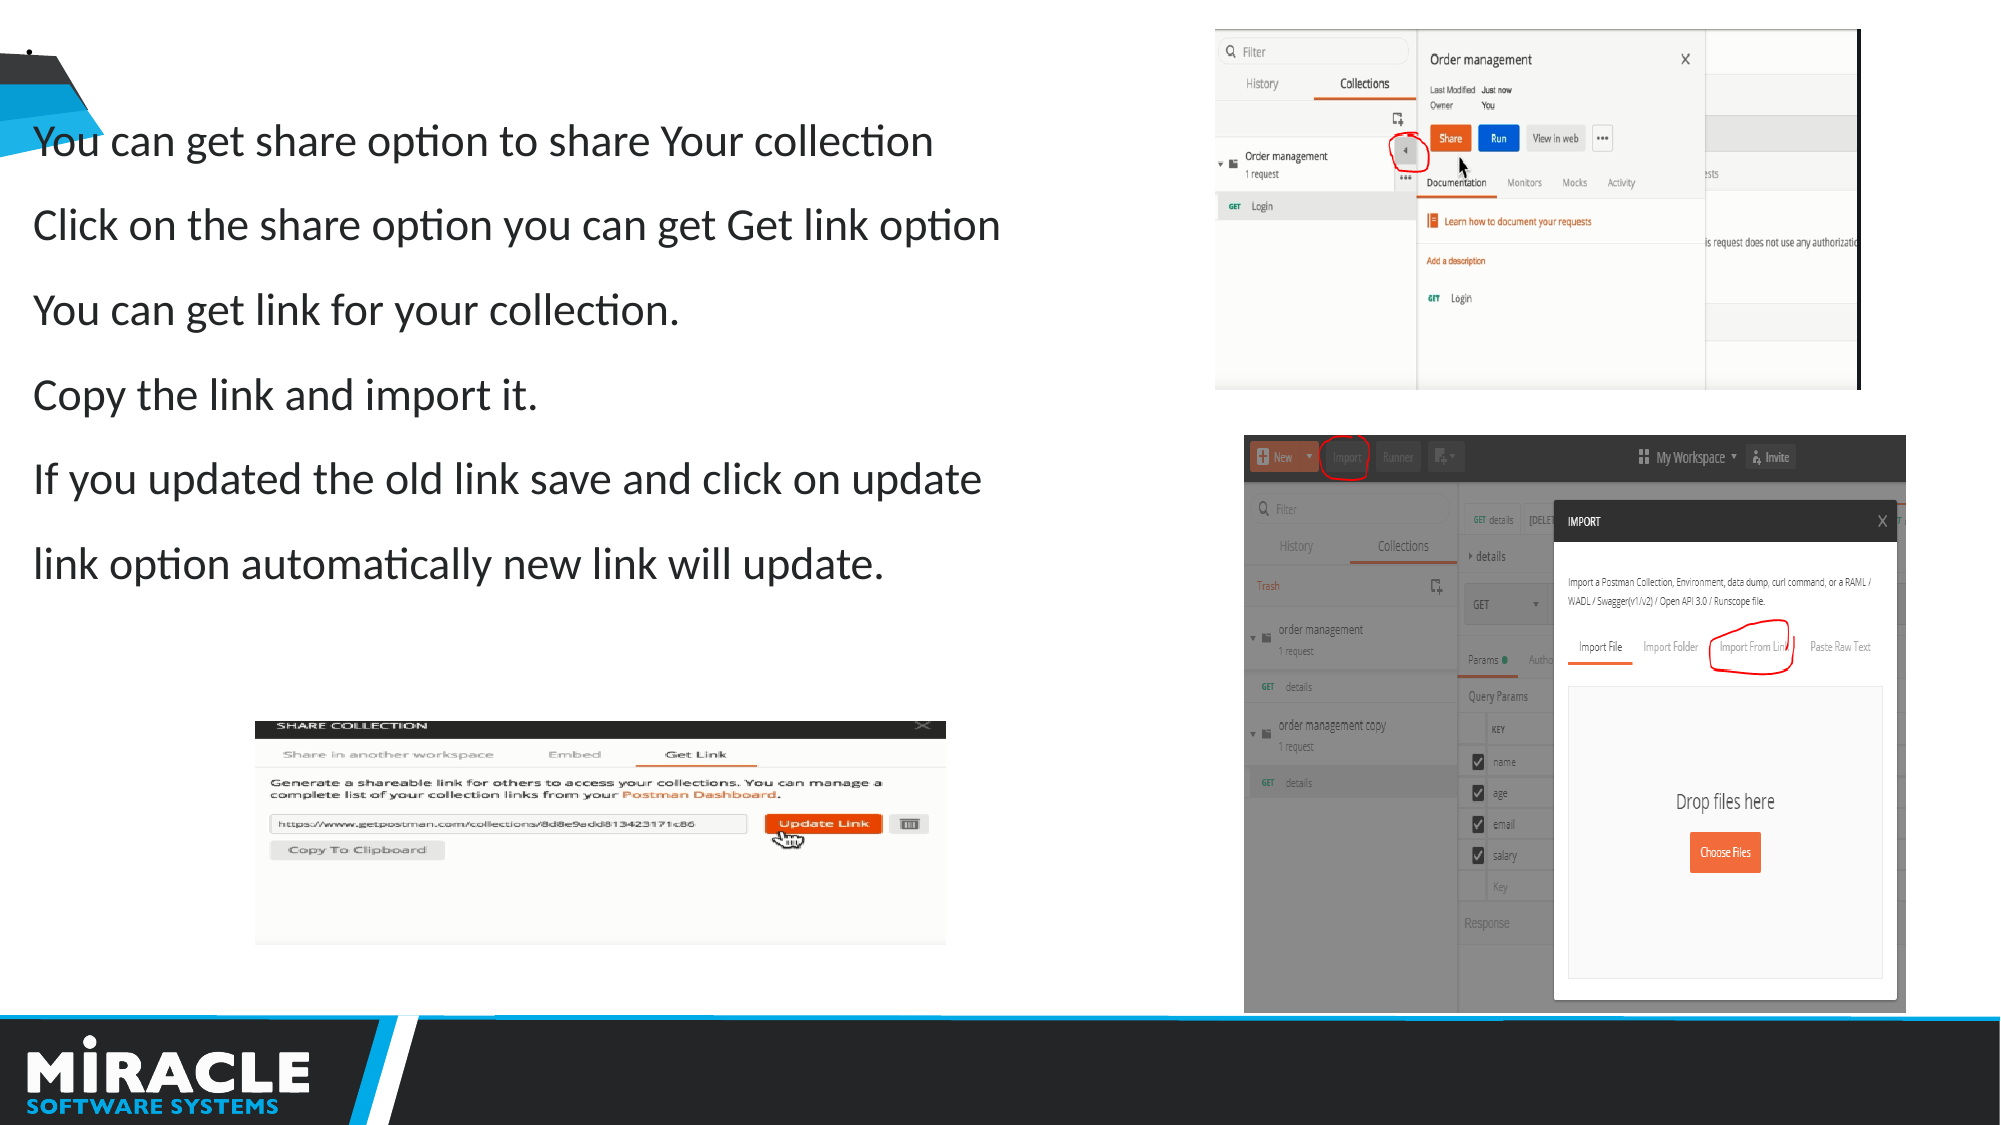

You can get share option to share Your collection
Click on the share option you can get Get link option
You can get link for your collection.
Copy the link and import it.
If you updated the old link save and click on update
link option automatically new link will update.